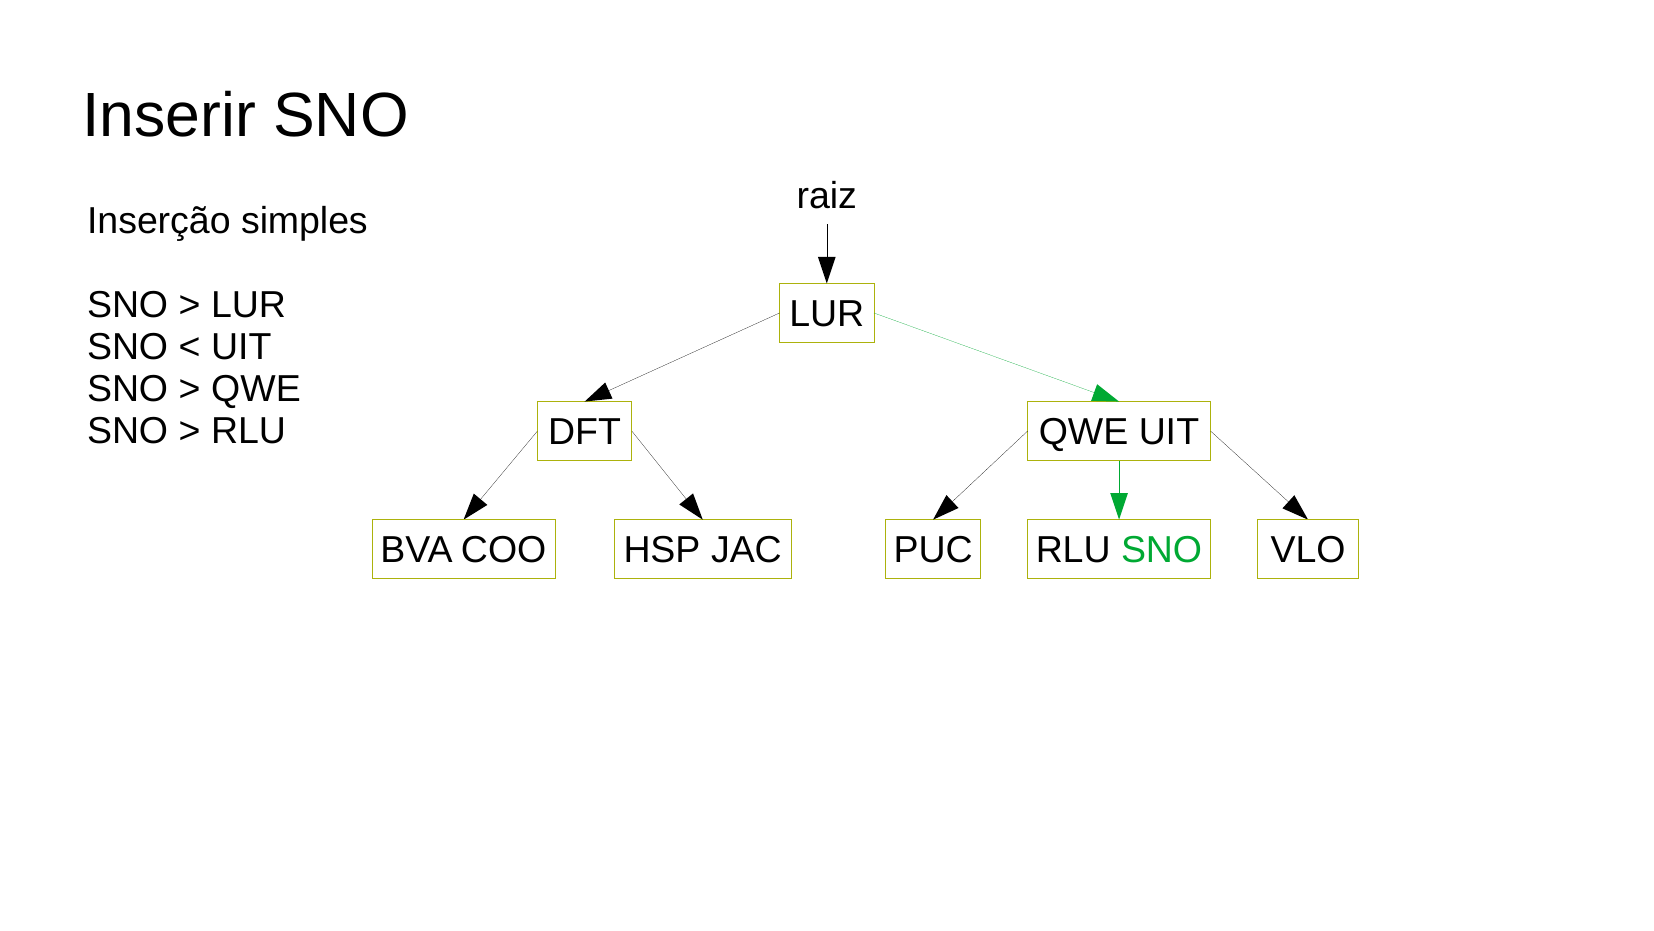

# Inserir SNO
raiz
Inserção simples
SNO > LUR
SNO < UIT
SNO > QWE
SNO > RLU
LUR
DFT
QWE UIT
BVA COO
HSP JAC
PUC
RLU SNO
QWE
VLO